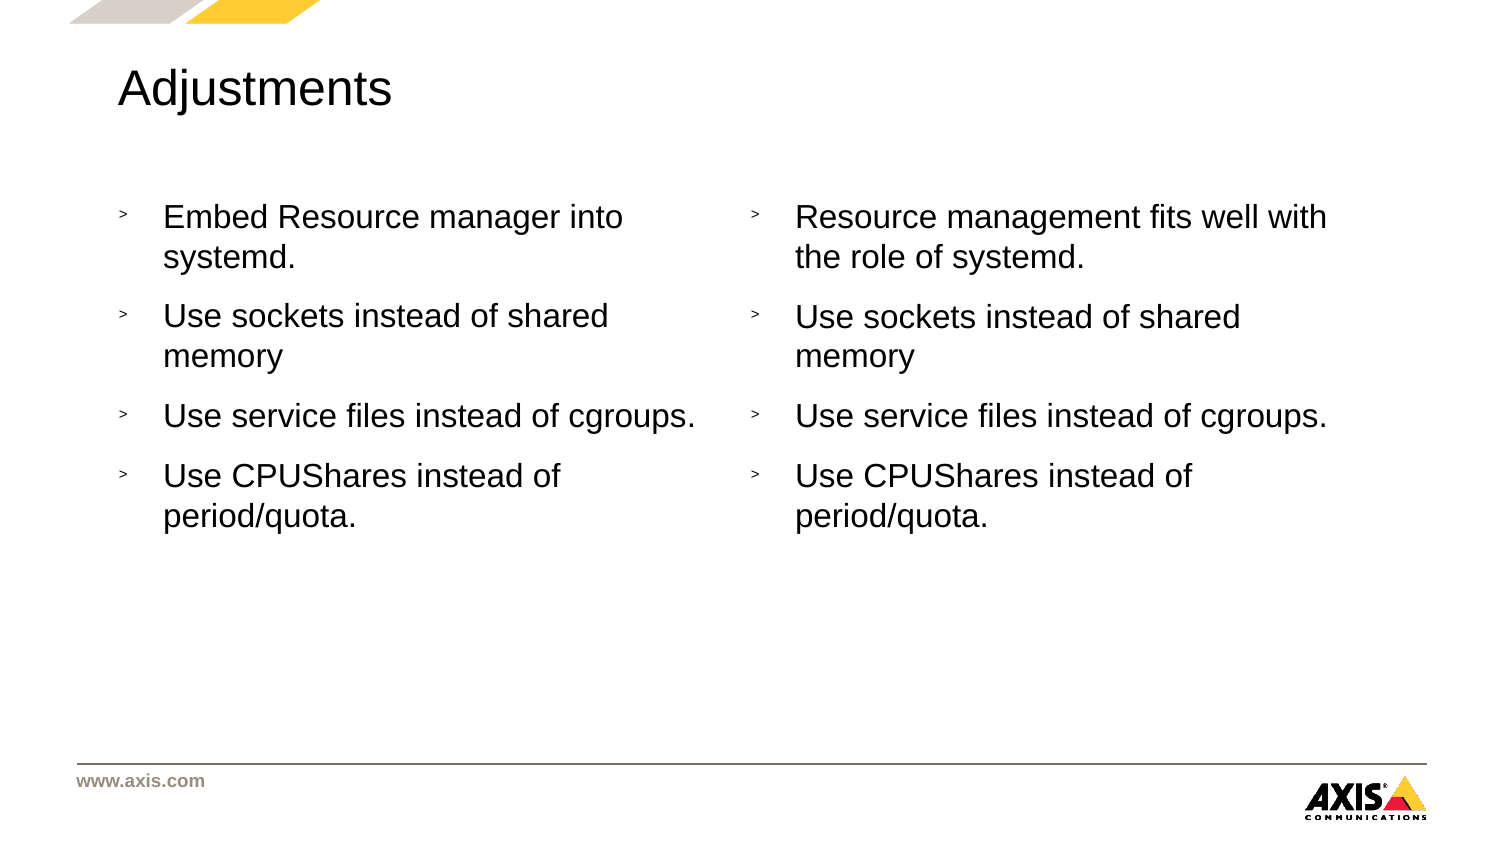

Adjustments
# Embed Resource manager into systemd.
Use sockets instead of shared memory
Use service files instead of cgroups.
Use CPUShares instead of period/quota.
Resource management fits well with the role of systemd.
Use sockets instead of shared memory
Use service files instead of cgroups.
Use CPUShares instead of period/quota.